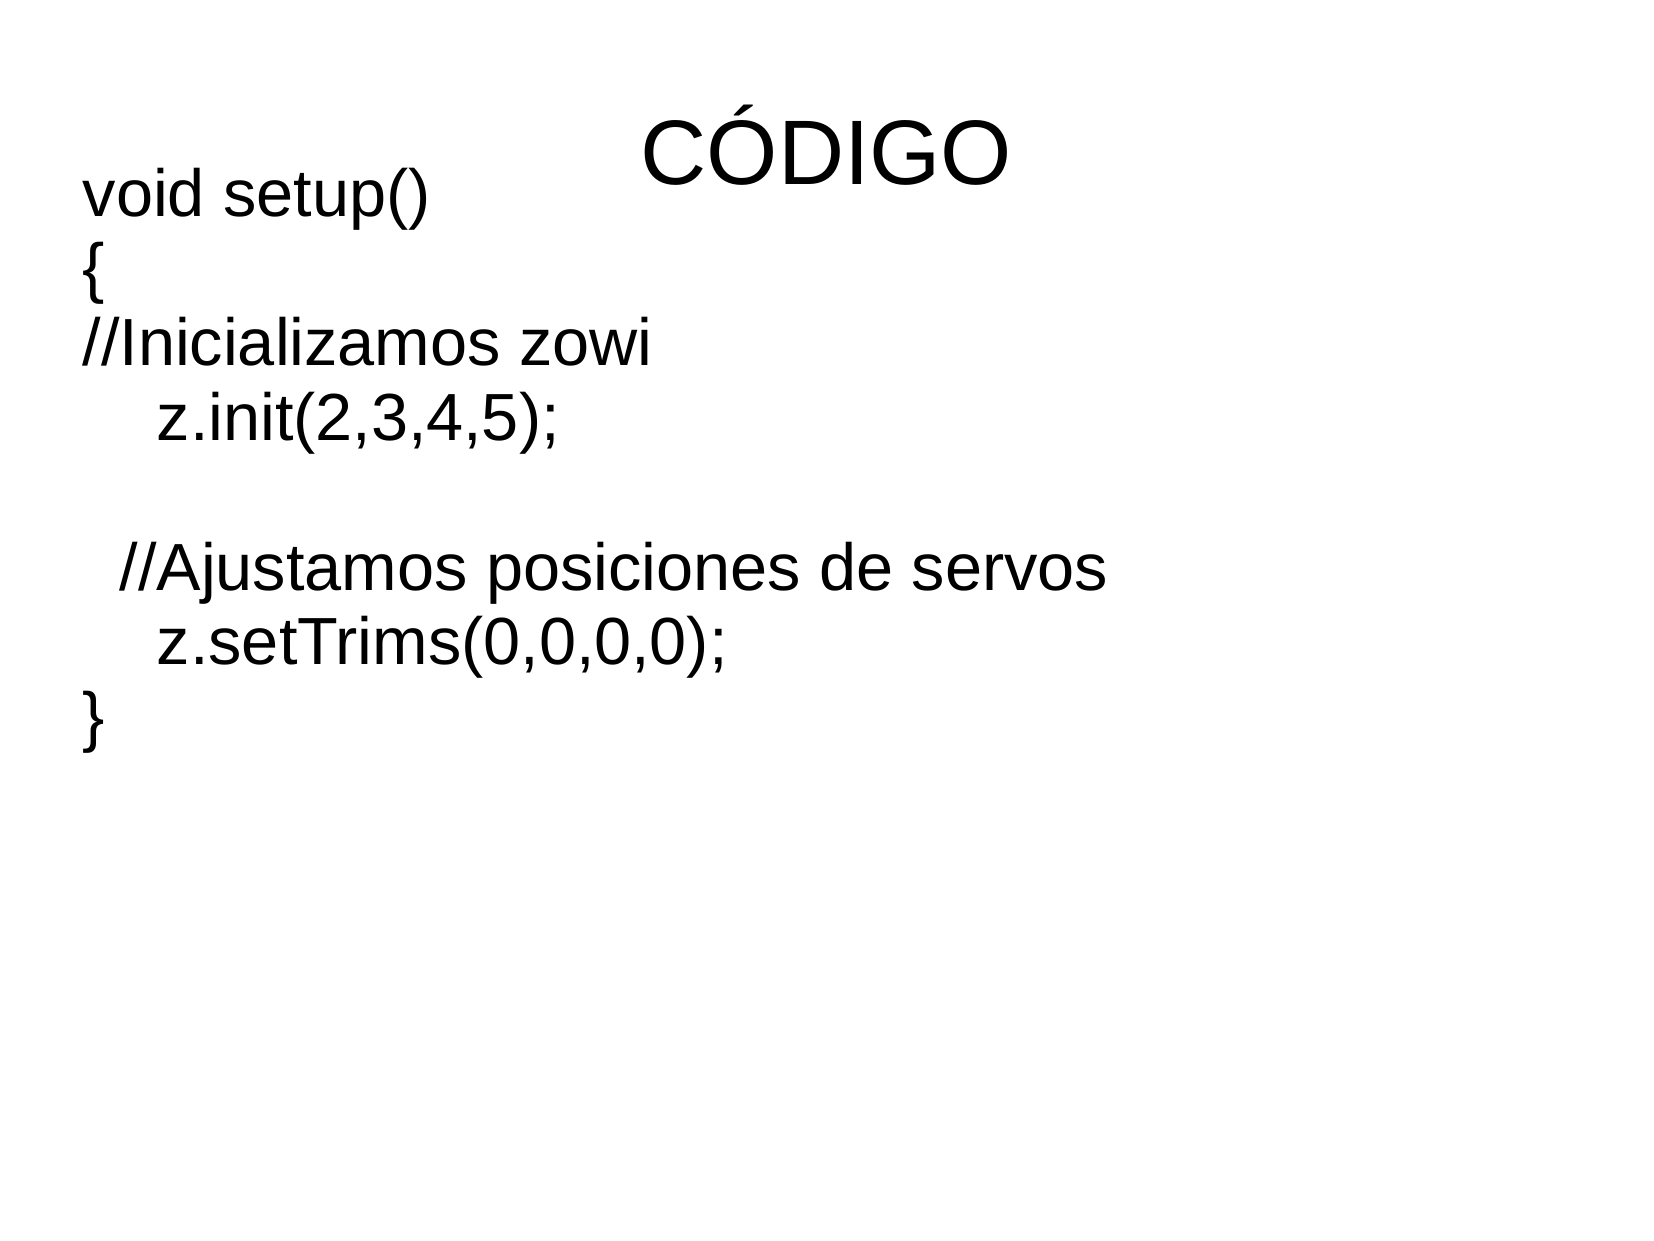

# CÓDIGO
void setup()
{
//Inicializamos zowi
 z.init(2,3,4,5);
 //Ajustamos posiciones de servos
 z.setTrims(0,0,0,0);
}